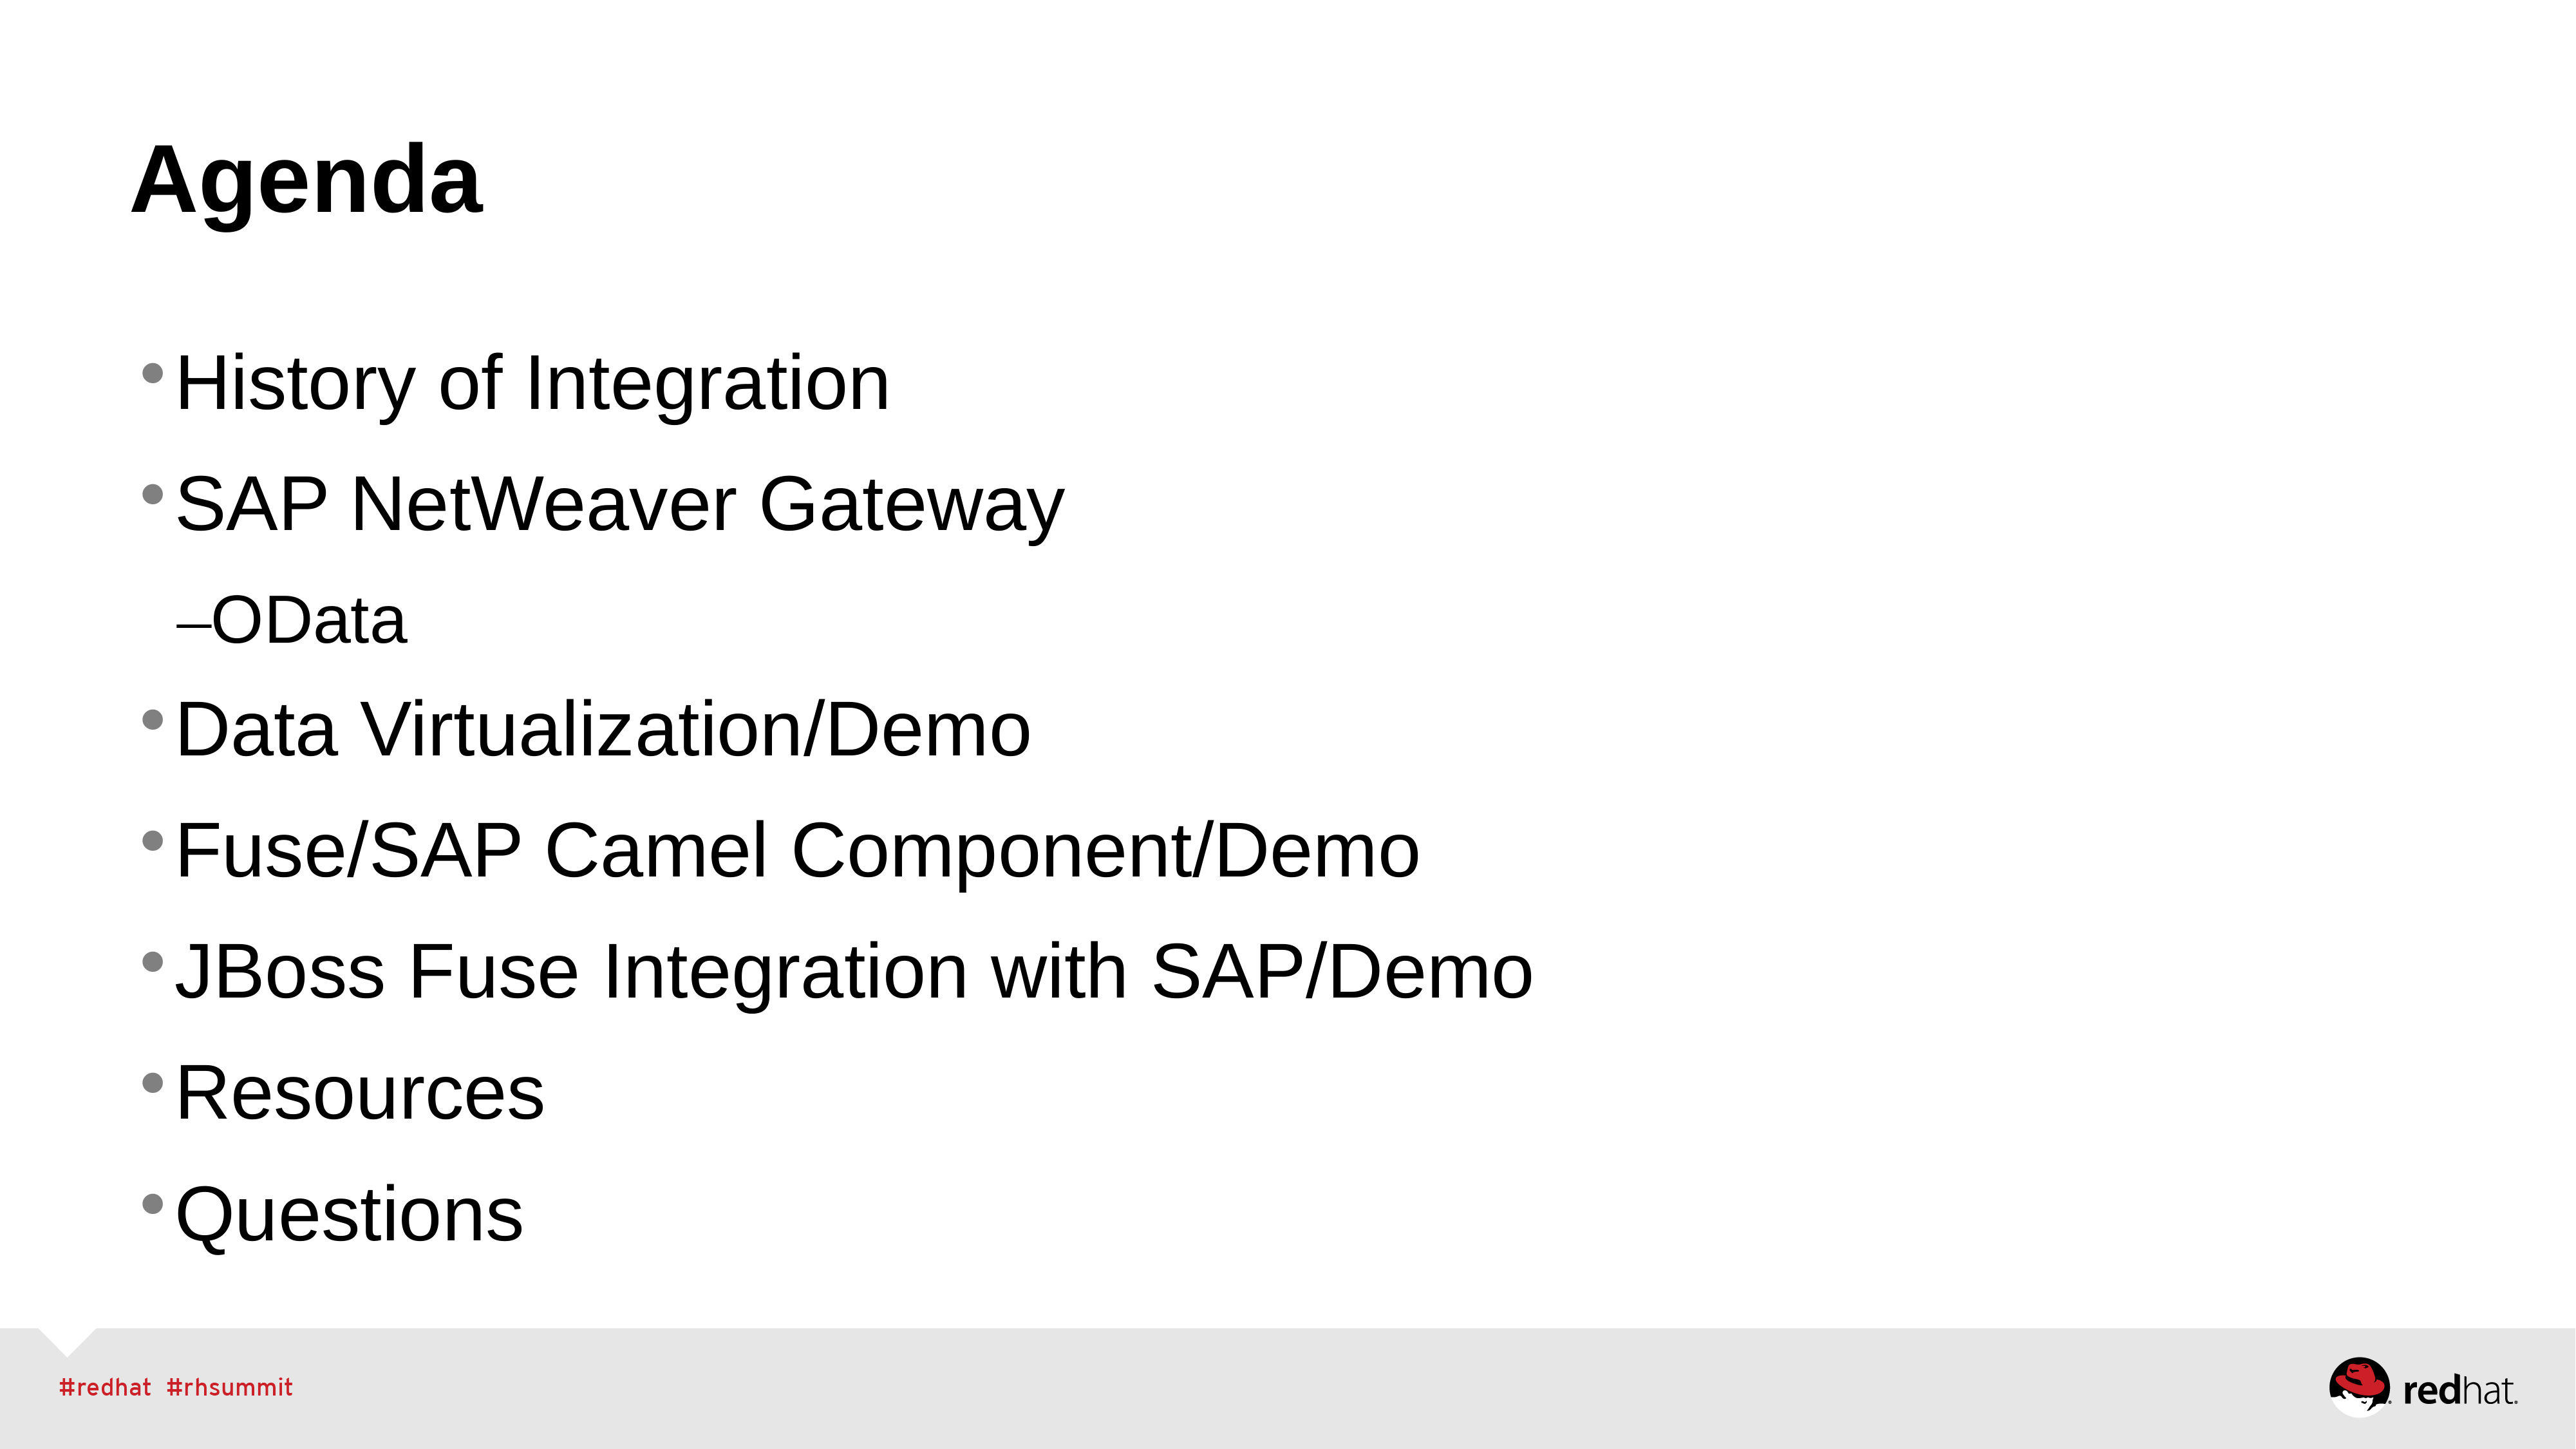

# Agenda
History of Integration
SAP NetWeaver Gateway
OData
Data Virtualization/Demo
Fuse/SAP Camel Component/Demo
JBoss Fuse Integration with SAP/Demo
Resources
Questions